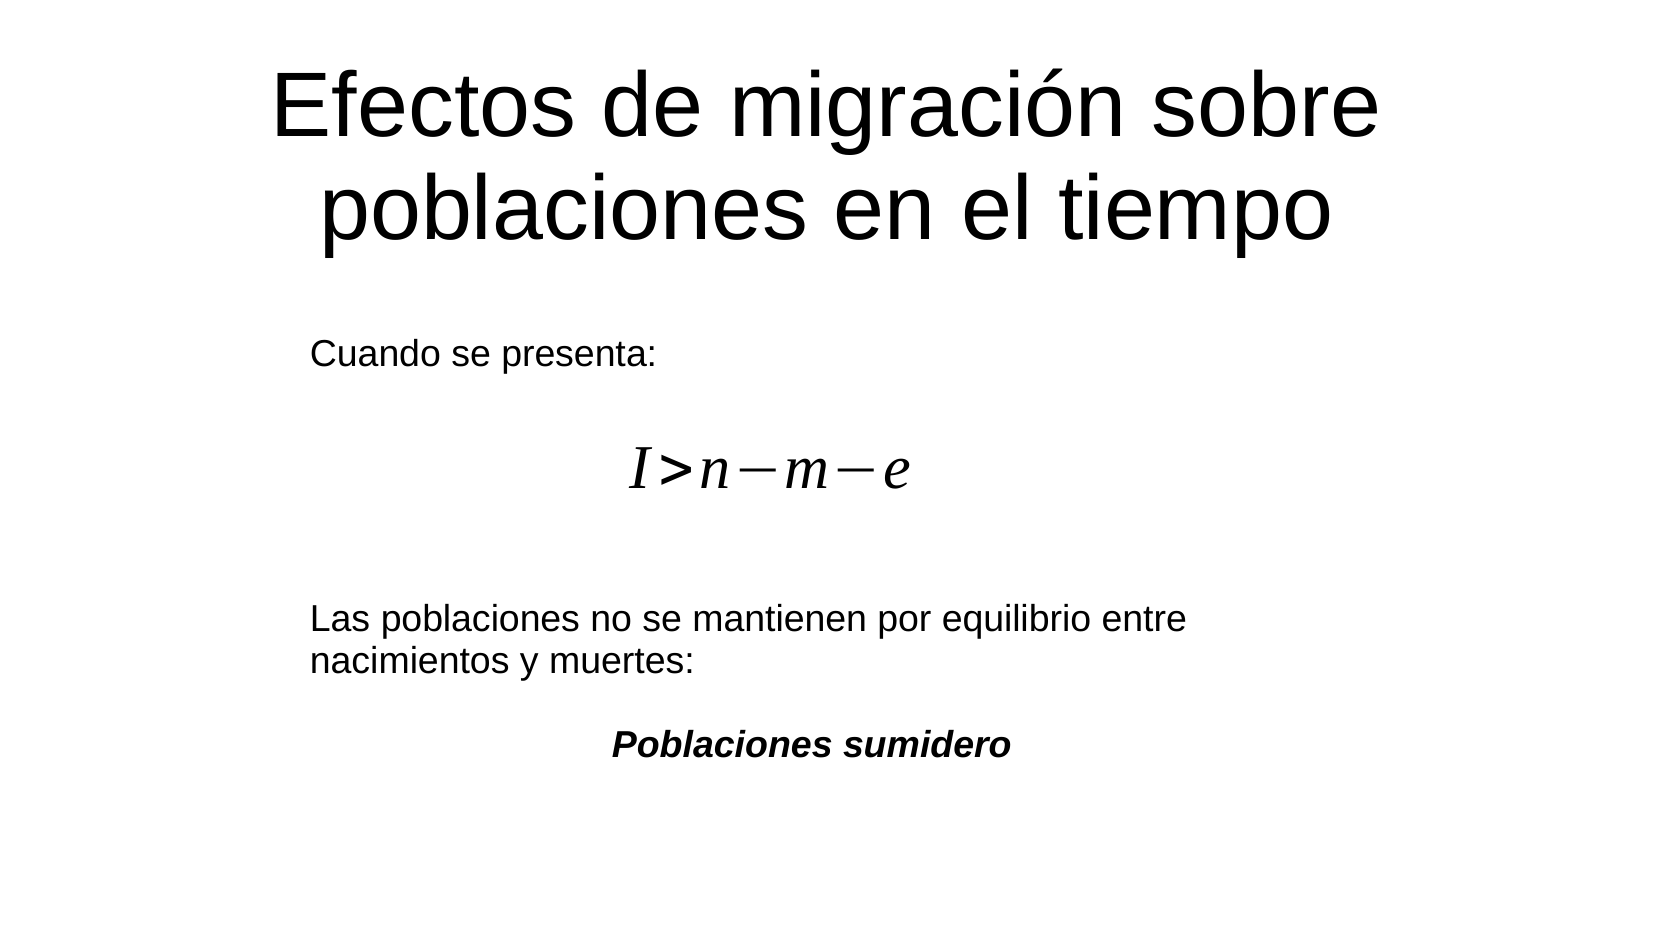

# Efectos de migración sobre poblaciones en el tiempo
Cuando se presenta:
Las poblaciones no se mantienen por equilibrio entre nacimientos y muertes:
Poblaciones sumidero